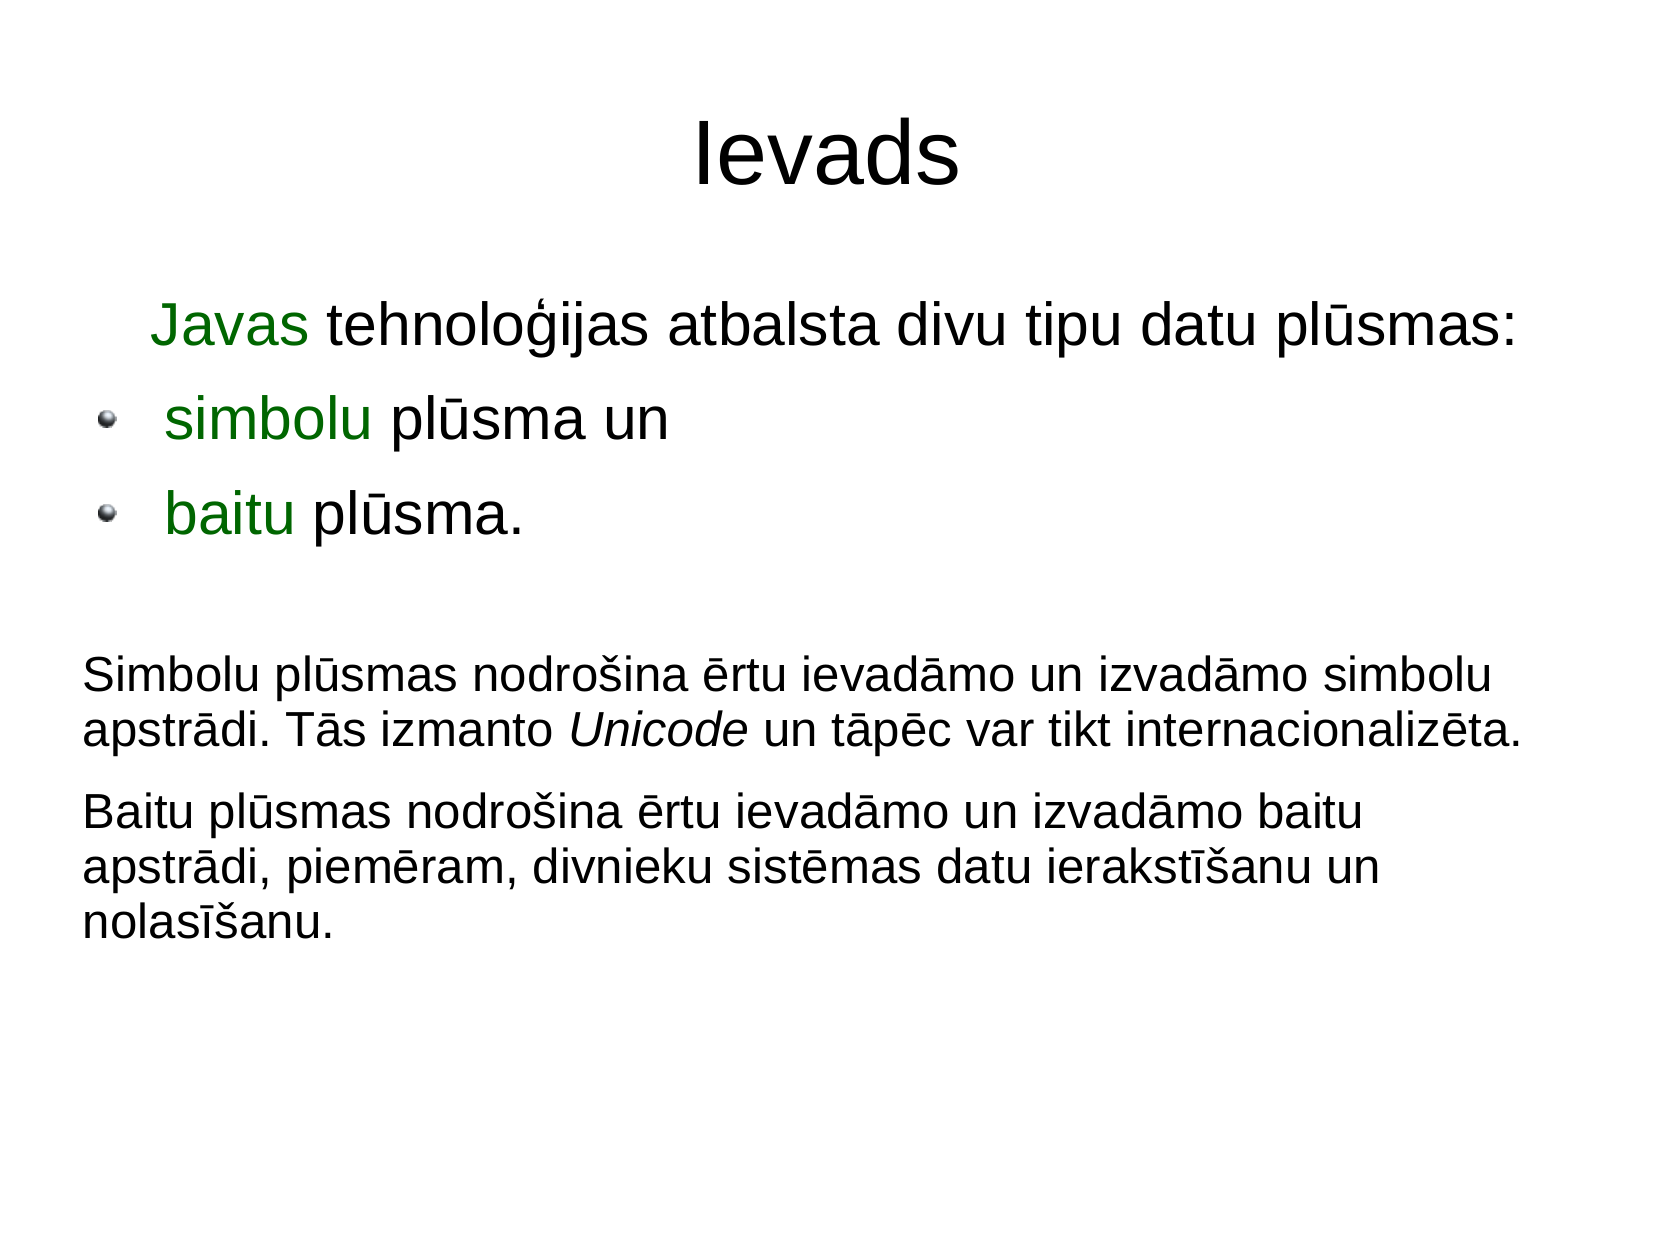

# Ievads
 Javas tehnoloģijas atbalsta divu tipu datu plūsmas:
 simbolu plūsma un
 baitu plūsma.
Simbolu plūsmas nodrošina ērtu ievadāmo un izvadāmo simbolu apstrādi. Tās izmanto Unicode un tāpēc var tikt internacionalizēta.
Baitu plūsmas nodrošina ērtu ievadāmo un izvadāmo baitu apstrādi, piemēram, divnieku sistēmas datu ierakstīšanu un nolasīšanu.